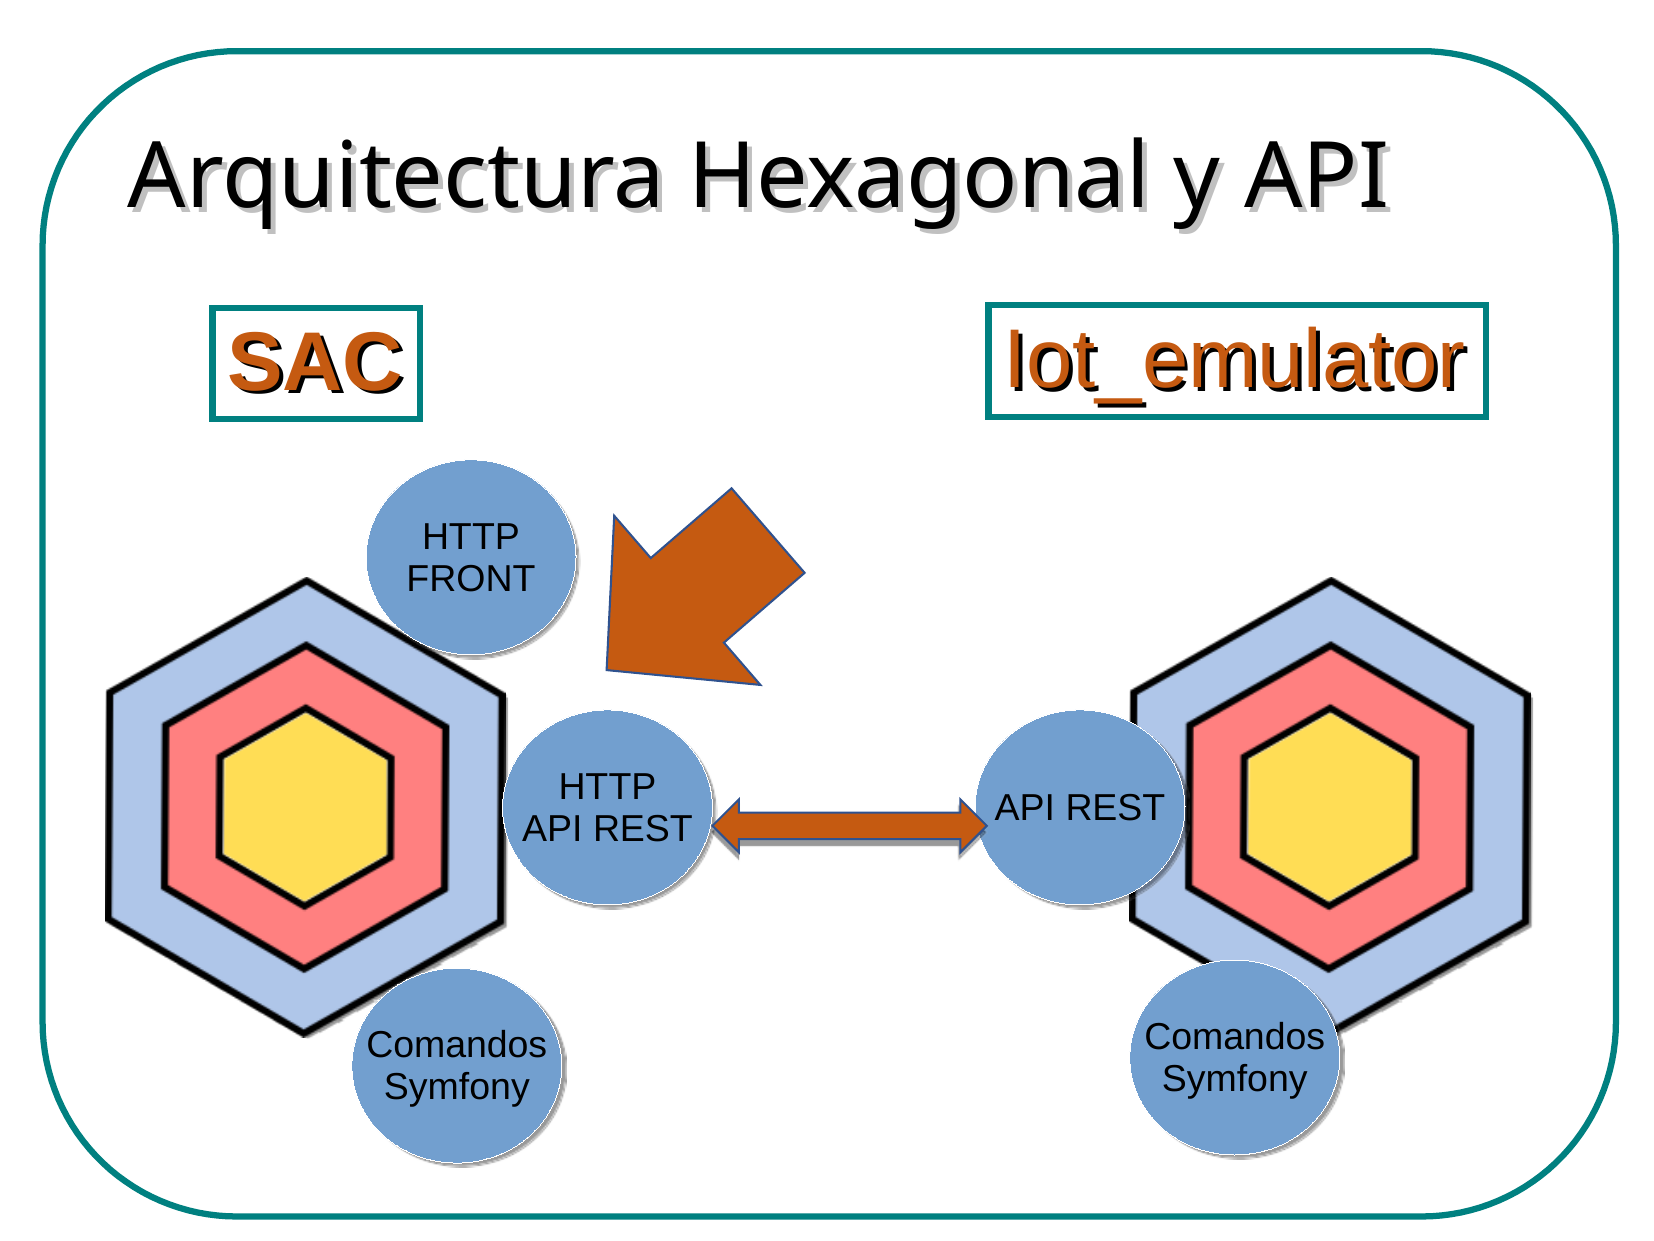

# Arquitectura Hexagonal y API
Iot_emulator
SAC
HTTP
FRONT
HTTP
API REST
API REST
Comandos
Symfony
Comandos
Symfony